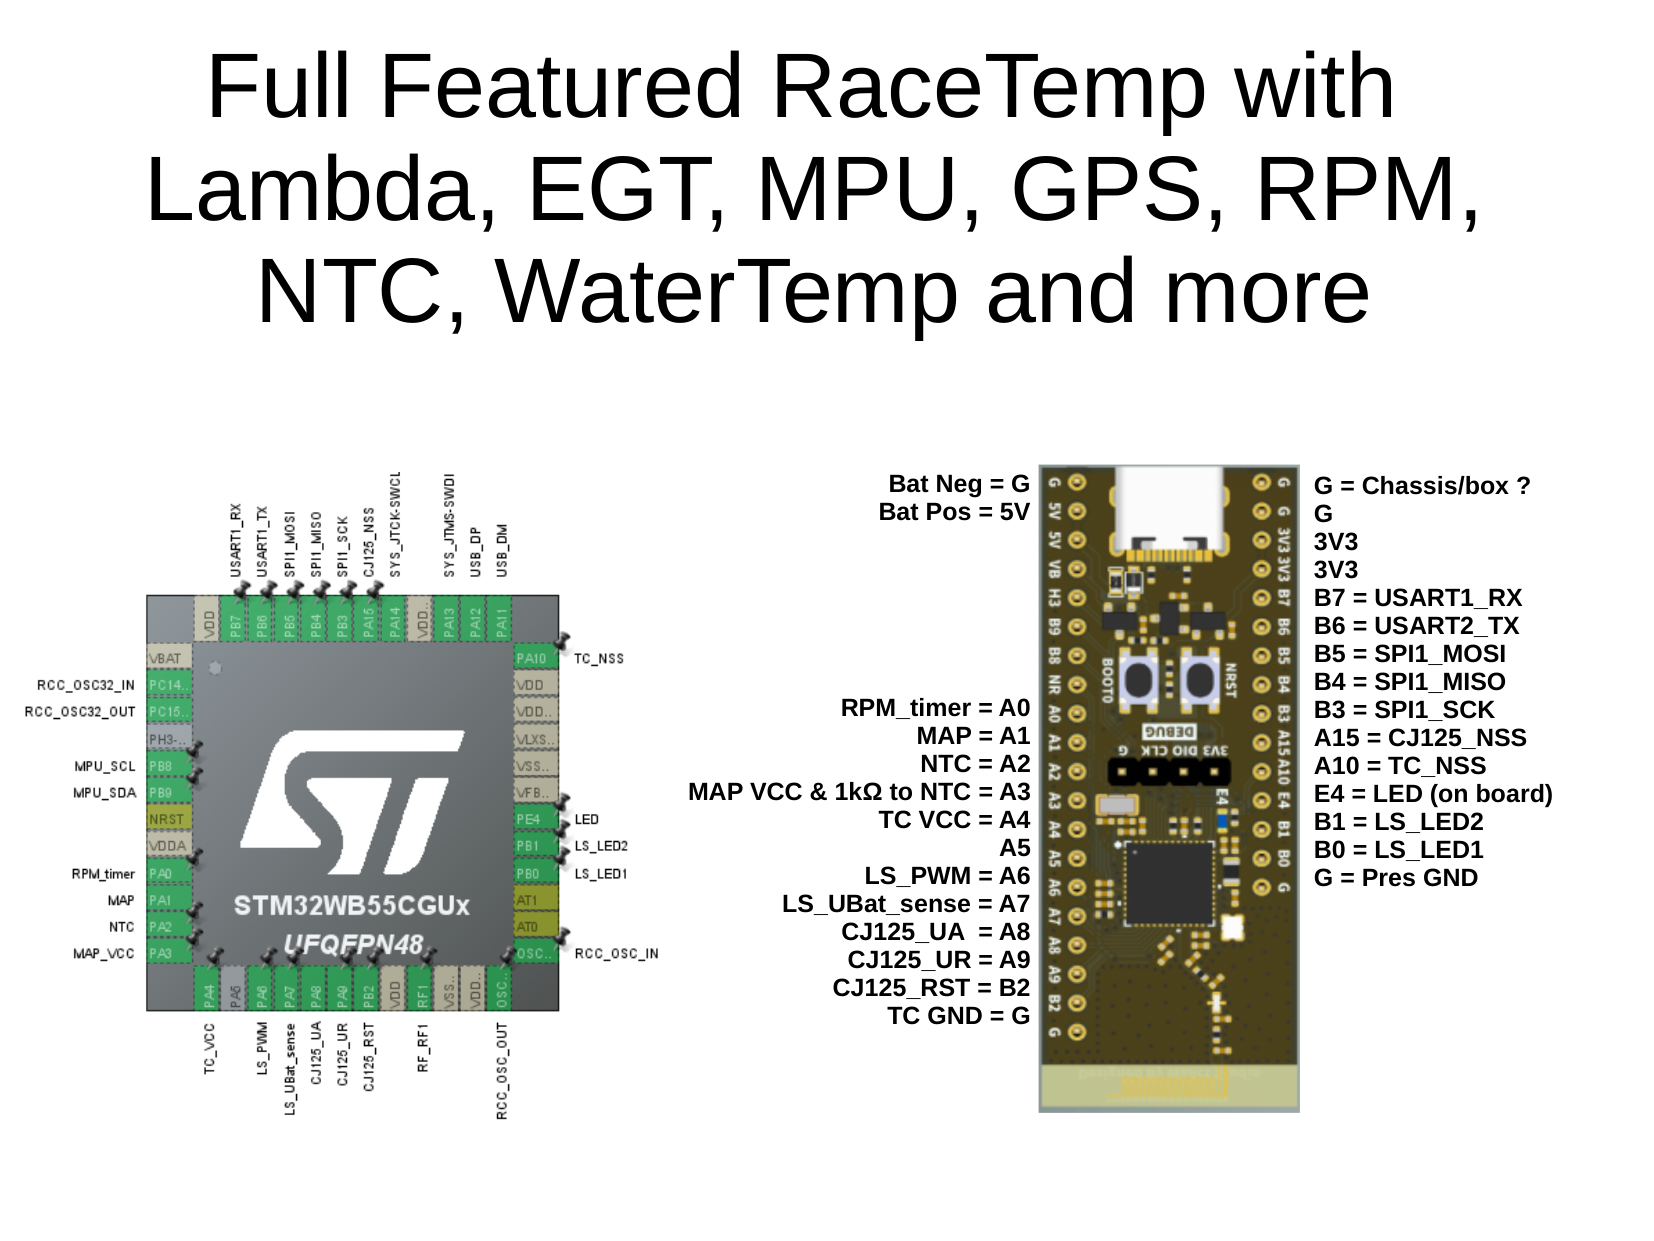

# Full Featured RaceTemp with Lambda, EGT, MPU, GPS, RPM, NTC, WaterTemp and more
Bat Neg = G
Bat Pos = 5V
 RPM_timer = A0
MAP = A1
NTC = A2
MAP VCC & 1kΩ to NTC = A3
 TC VCC = A4
A5
LS_PWM = A6
LS_UBat_sense = A7
CJ125_UA = A8
CJ125_UR = A9
CJ125_RST = B2
TC GND = G
G = Chassis/box ?
G
3V3
3V3
B7 = USART1_RX
B6 = USART2_TX
B5 = SPI1_MOSI
B4 = SPI1_MISO
B3 = SPI1_SCK
A15 = CJ125_NSS
A10 = TC_NSS
E4 = LED (on board)
B1 = LS_LED2
B0 = LS_LED1
G = Pres GND